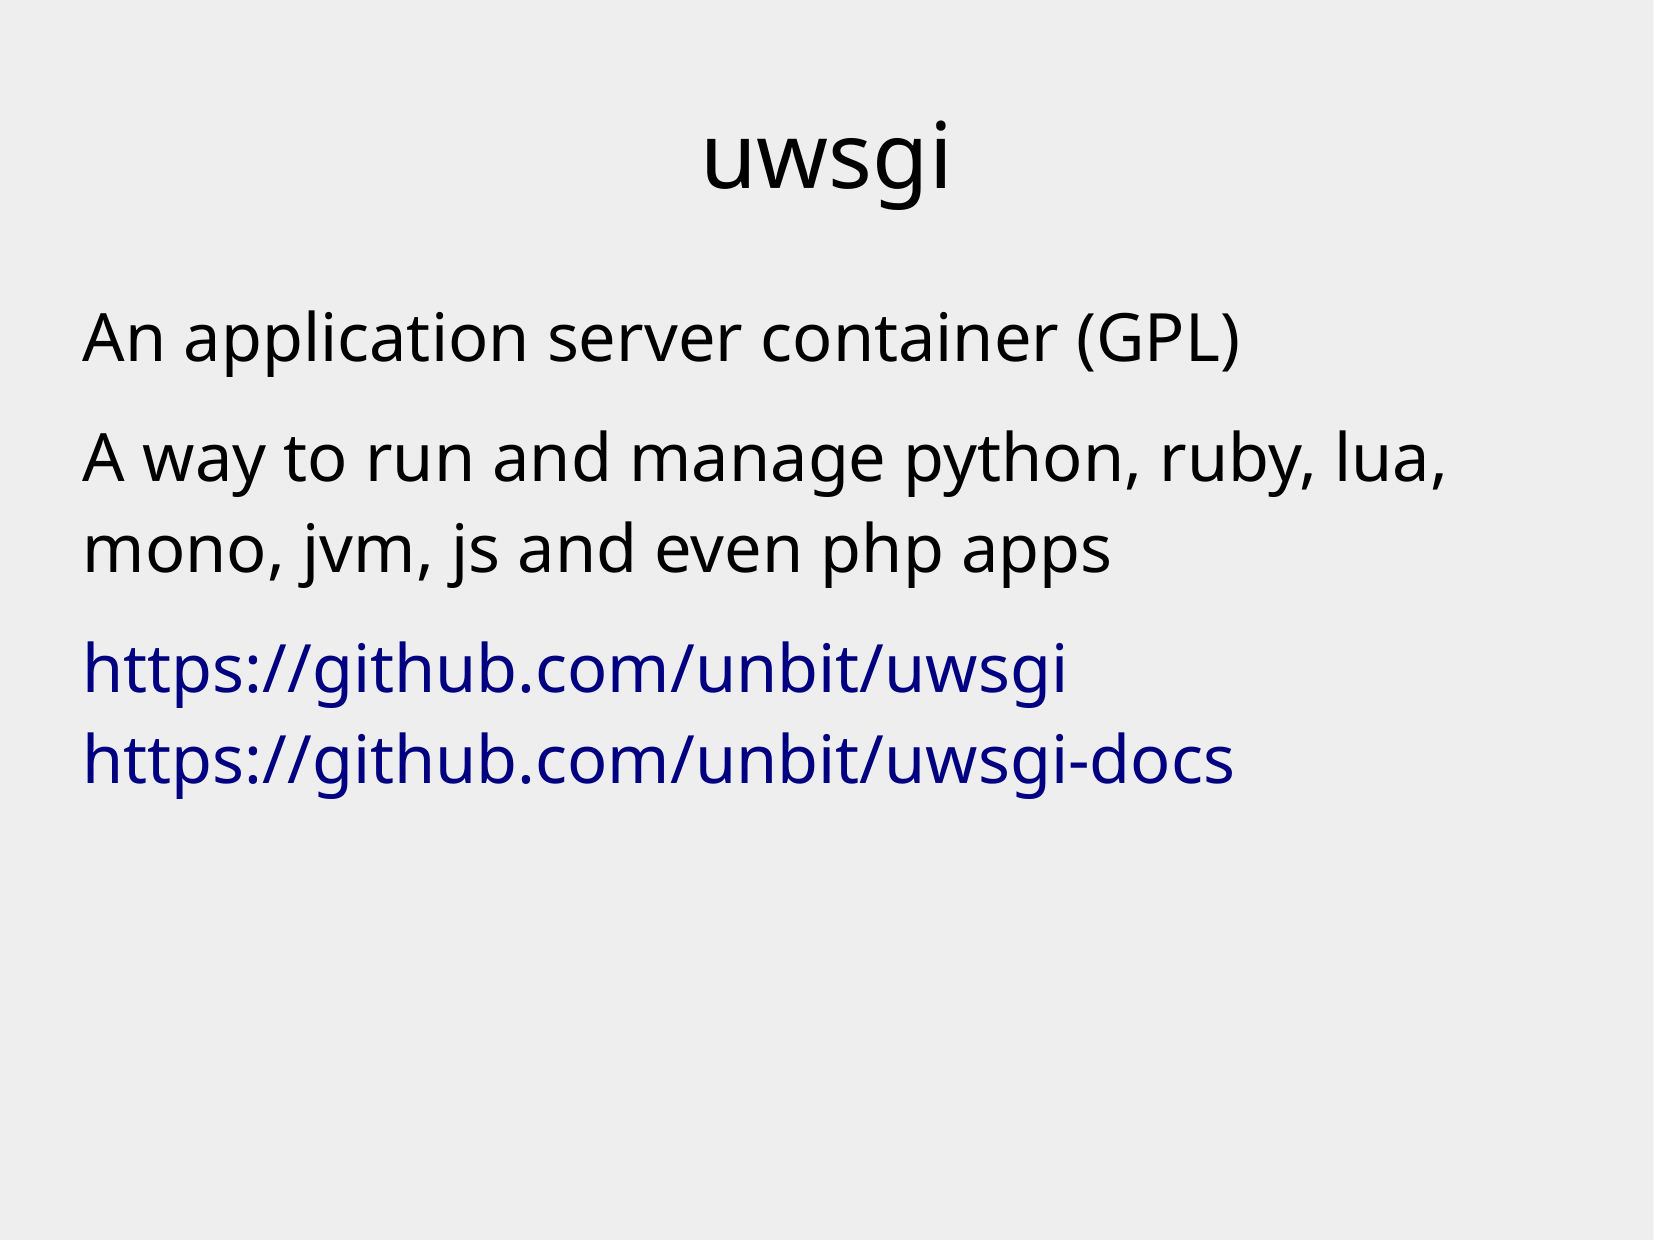

# uwsgi
An application server container (GPL)
A way to run and manage python, ruby, lua, mono, jvm, js and even php apps
https://github.com/unbit/uwsgi https://github.com/unbit/uwsgi-docs